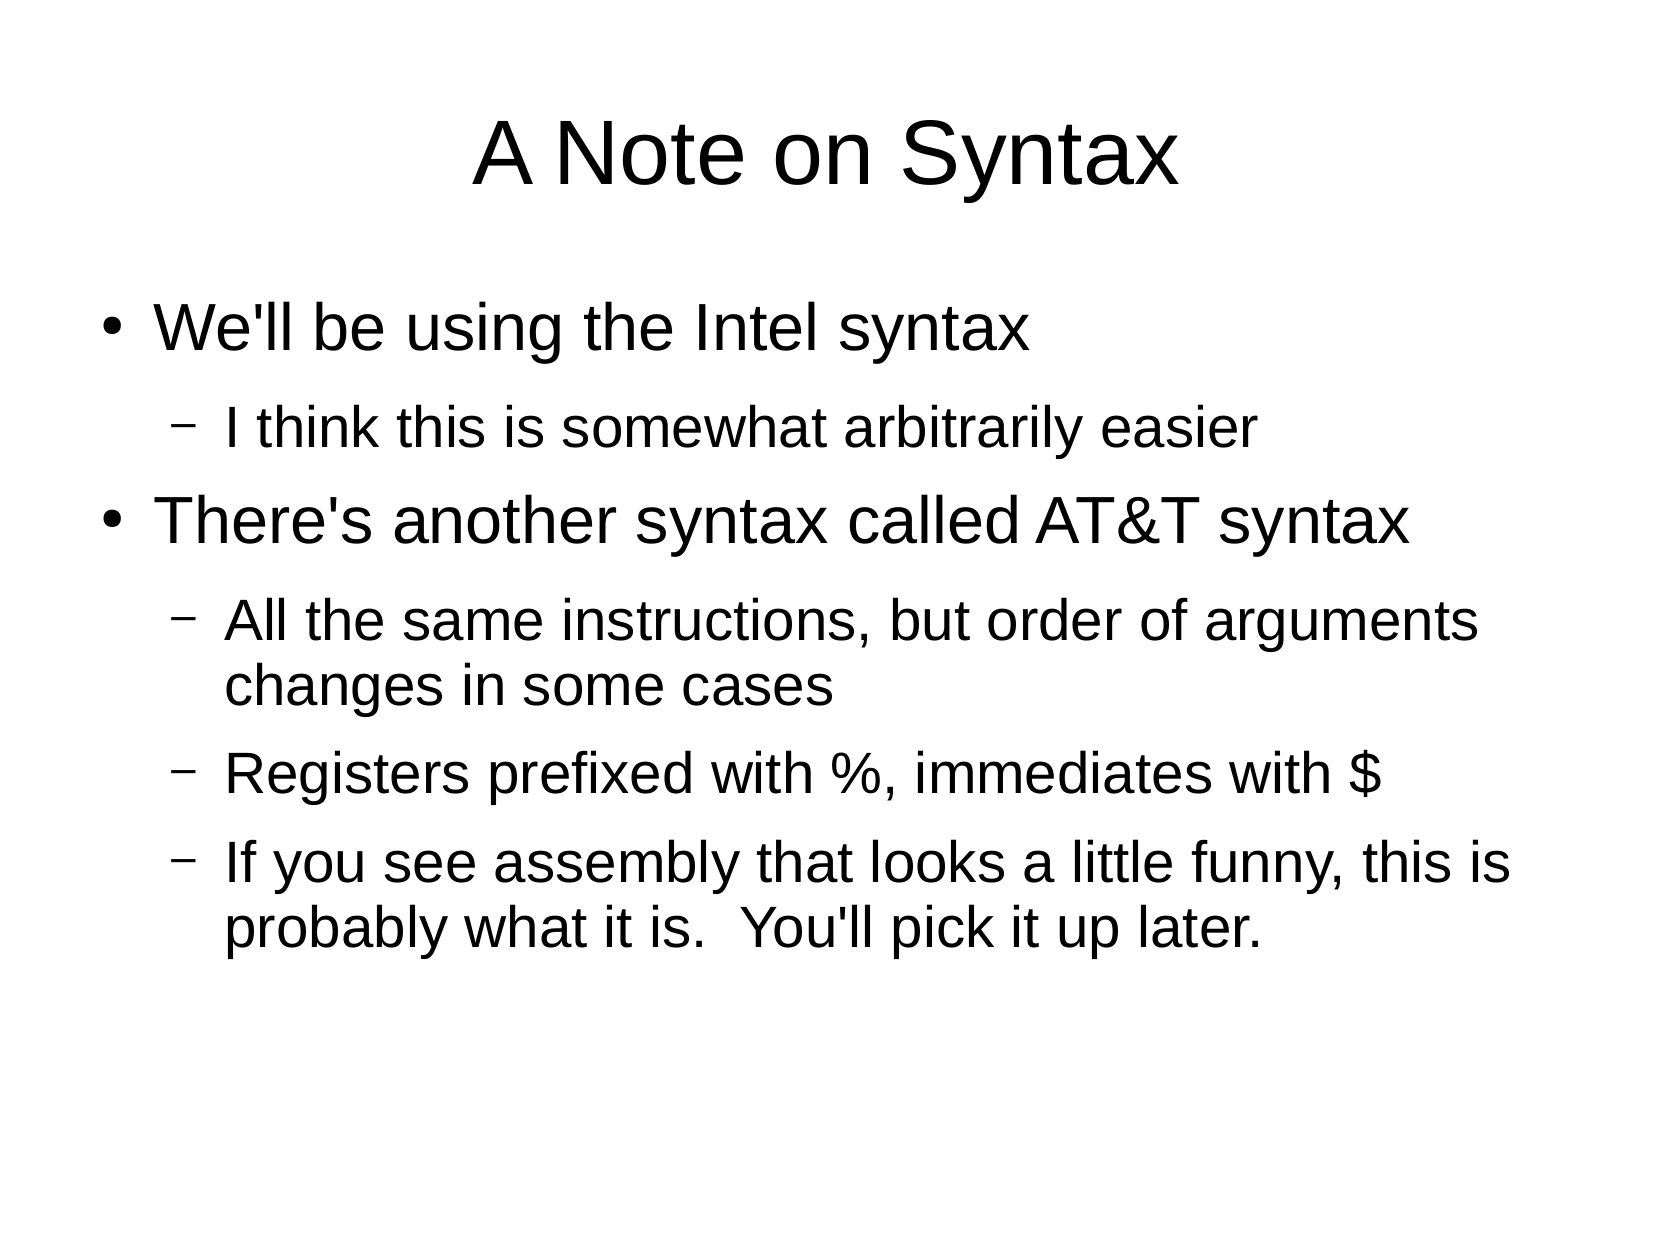

# A Note on Syntax
We'll be using the Intel syntax
I think this is somewhat arbitrarily easier
There's another syntax called AT&T syntax
All the same instructions, but order of arguments changes in some cases
Registers prefixed with %, immediates with $
If you see assembly that looks a little funny, this is probably what it is. You'll pick it up later.